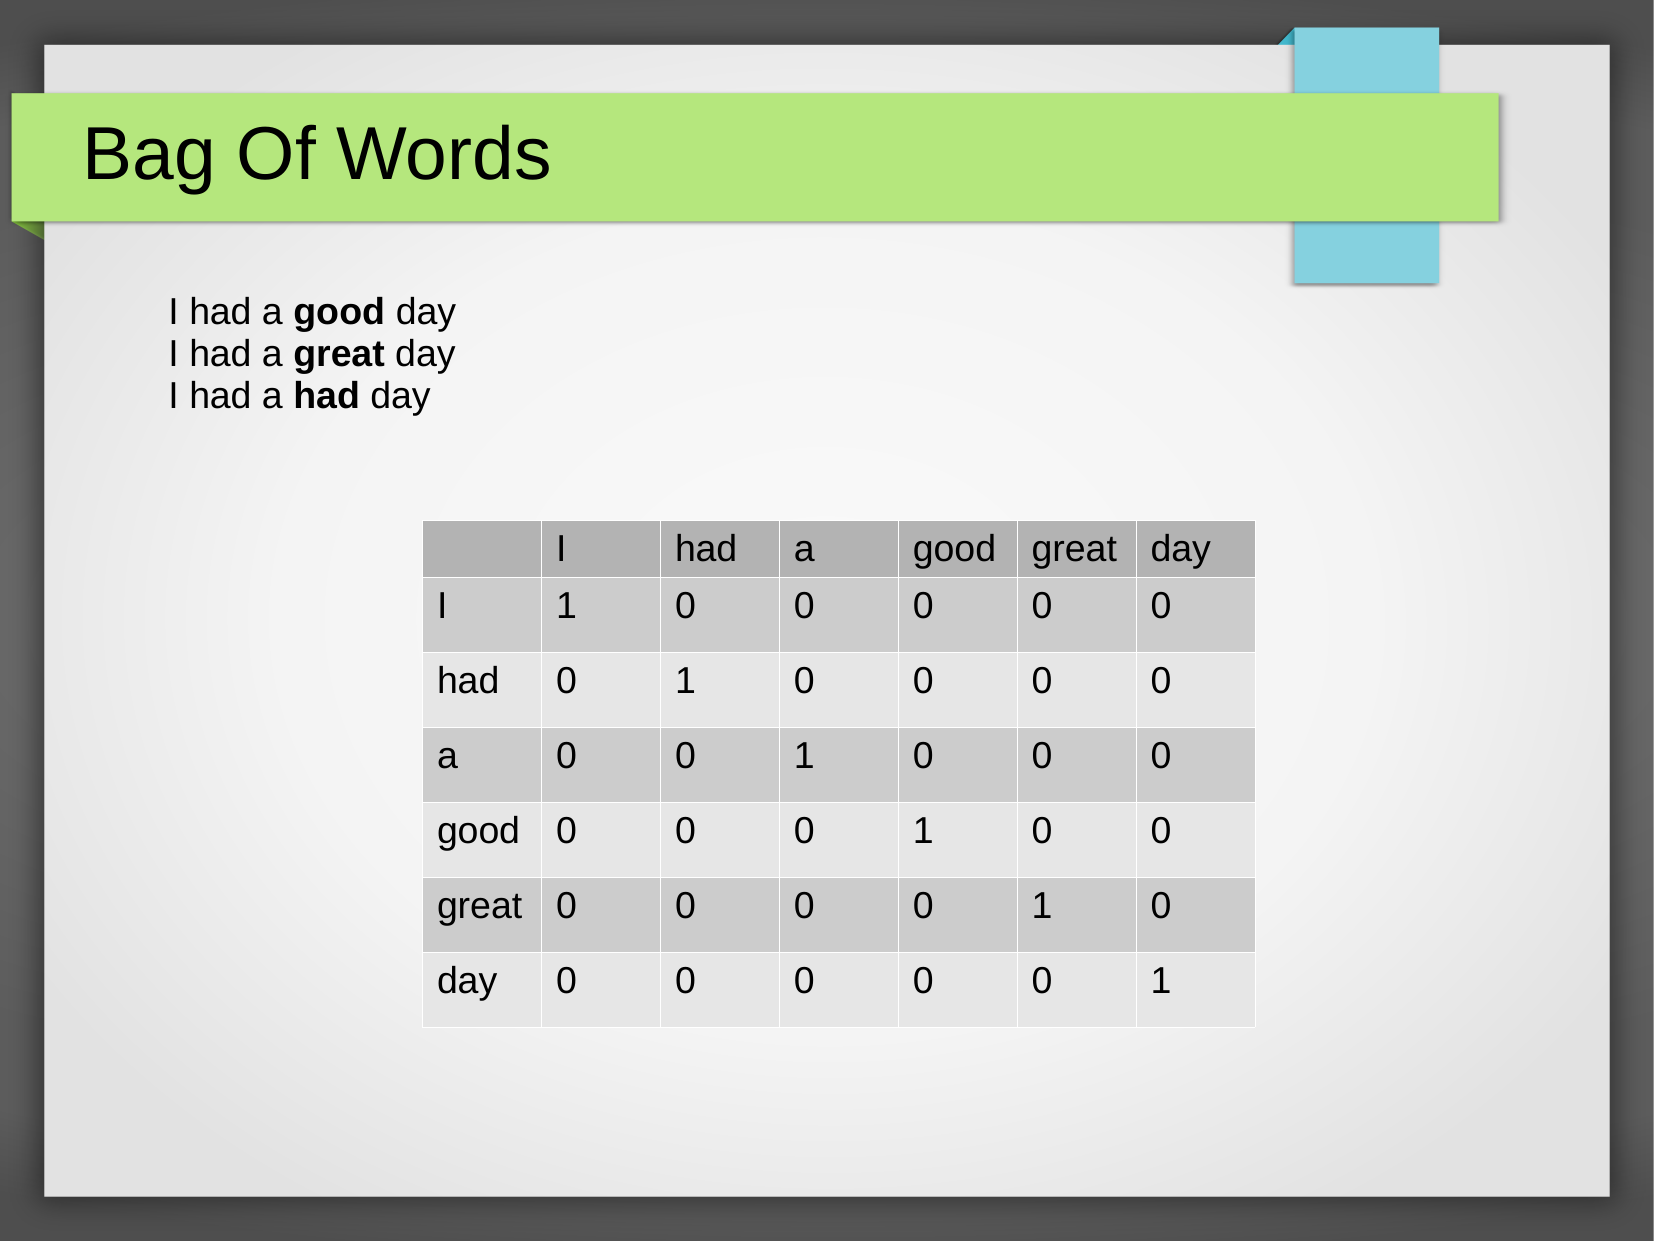

# Bag Of Words
I had a good day
I had a great day
I had a had day
| | I | had | a | good | great | day |
| --- | --- | --- | --- | --- | --- | --- |
| I | 1 | 0 | 0 | 0 | 0 | 0 |
| had | 0 | 1 | 0 | 0 | 0 | 0 |
| a | 0 | 0 | 1 | 0 | 0 | 0 |
| good | 0 | 0 | 0 | 1 | 0 | 0 |
| great | 0 | 0 | 0 | 0 | 1 | 0 |
| day | 0 | 0 | 0 | 0 | 0 | 1 |